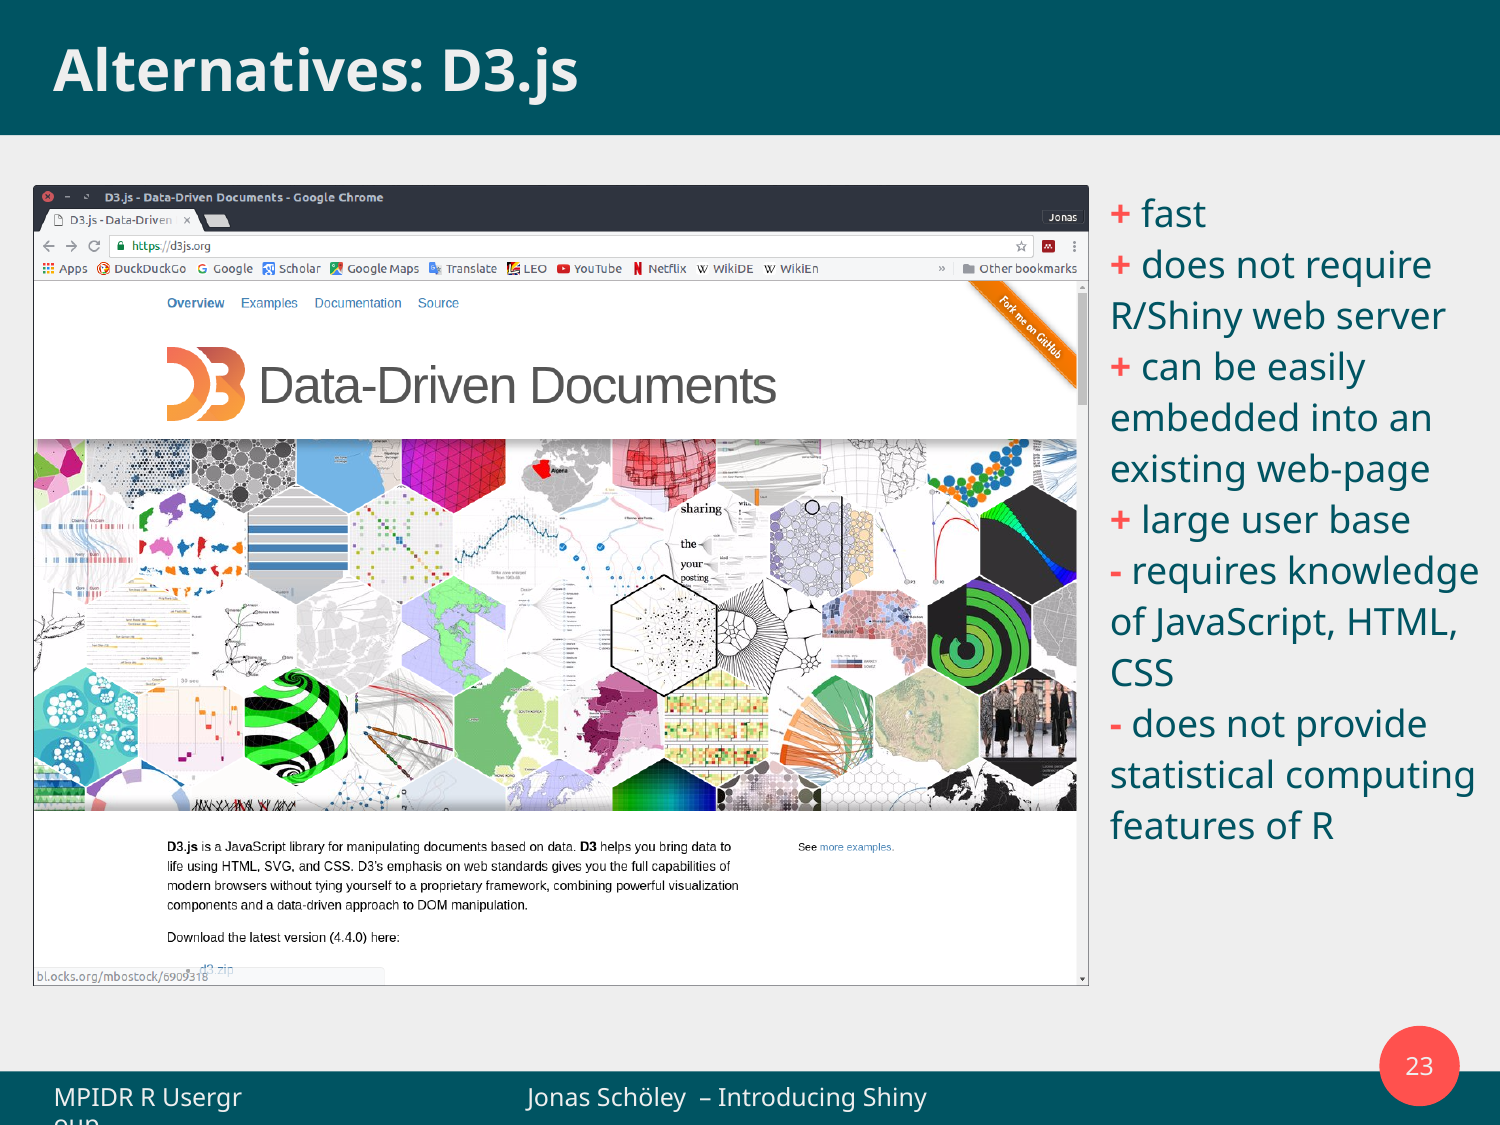

# Alternatives: D3.js
+ fast
+ does not require R/Shiny web server
+ can be easily embedded into an existing web-page
+ large user base
- requires knowledge of JavaScript, HTML, CSS
- does not provide statistical computing features of R
23
MPIDR R Usergroup
Jonas Schöley – Introducing Shiny